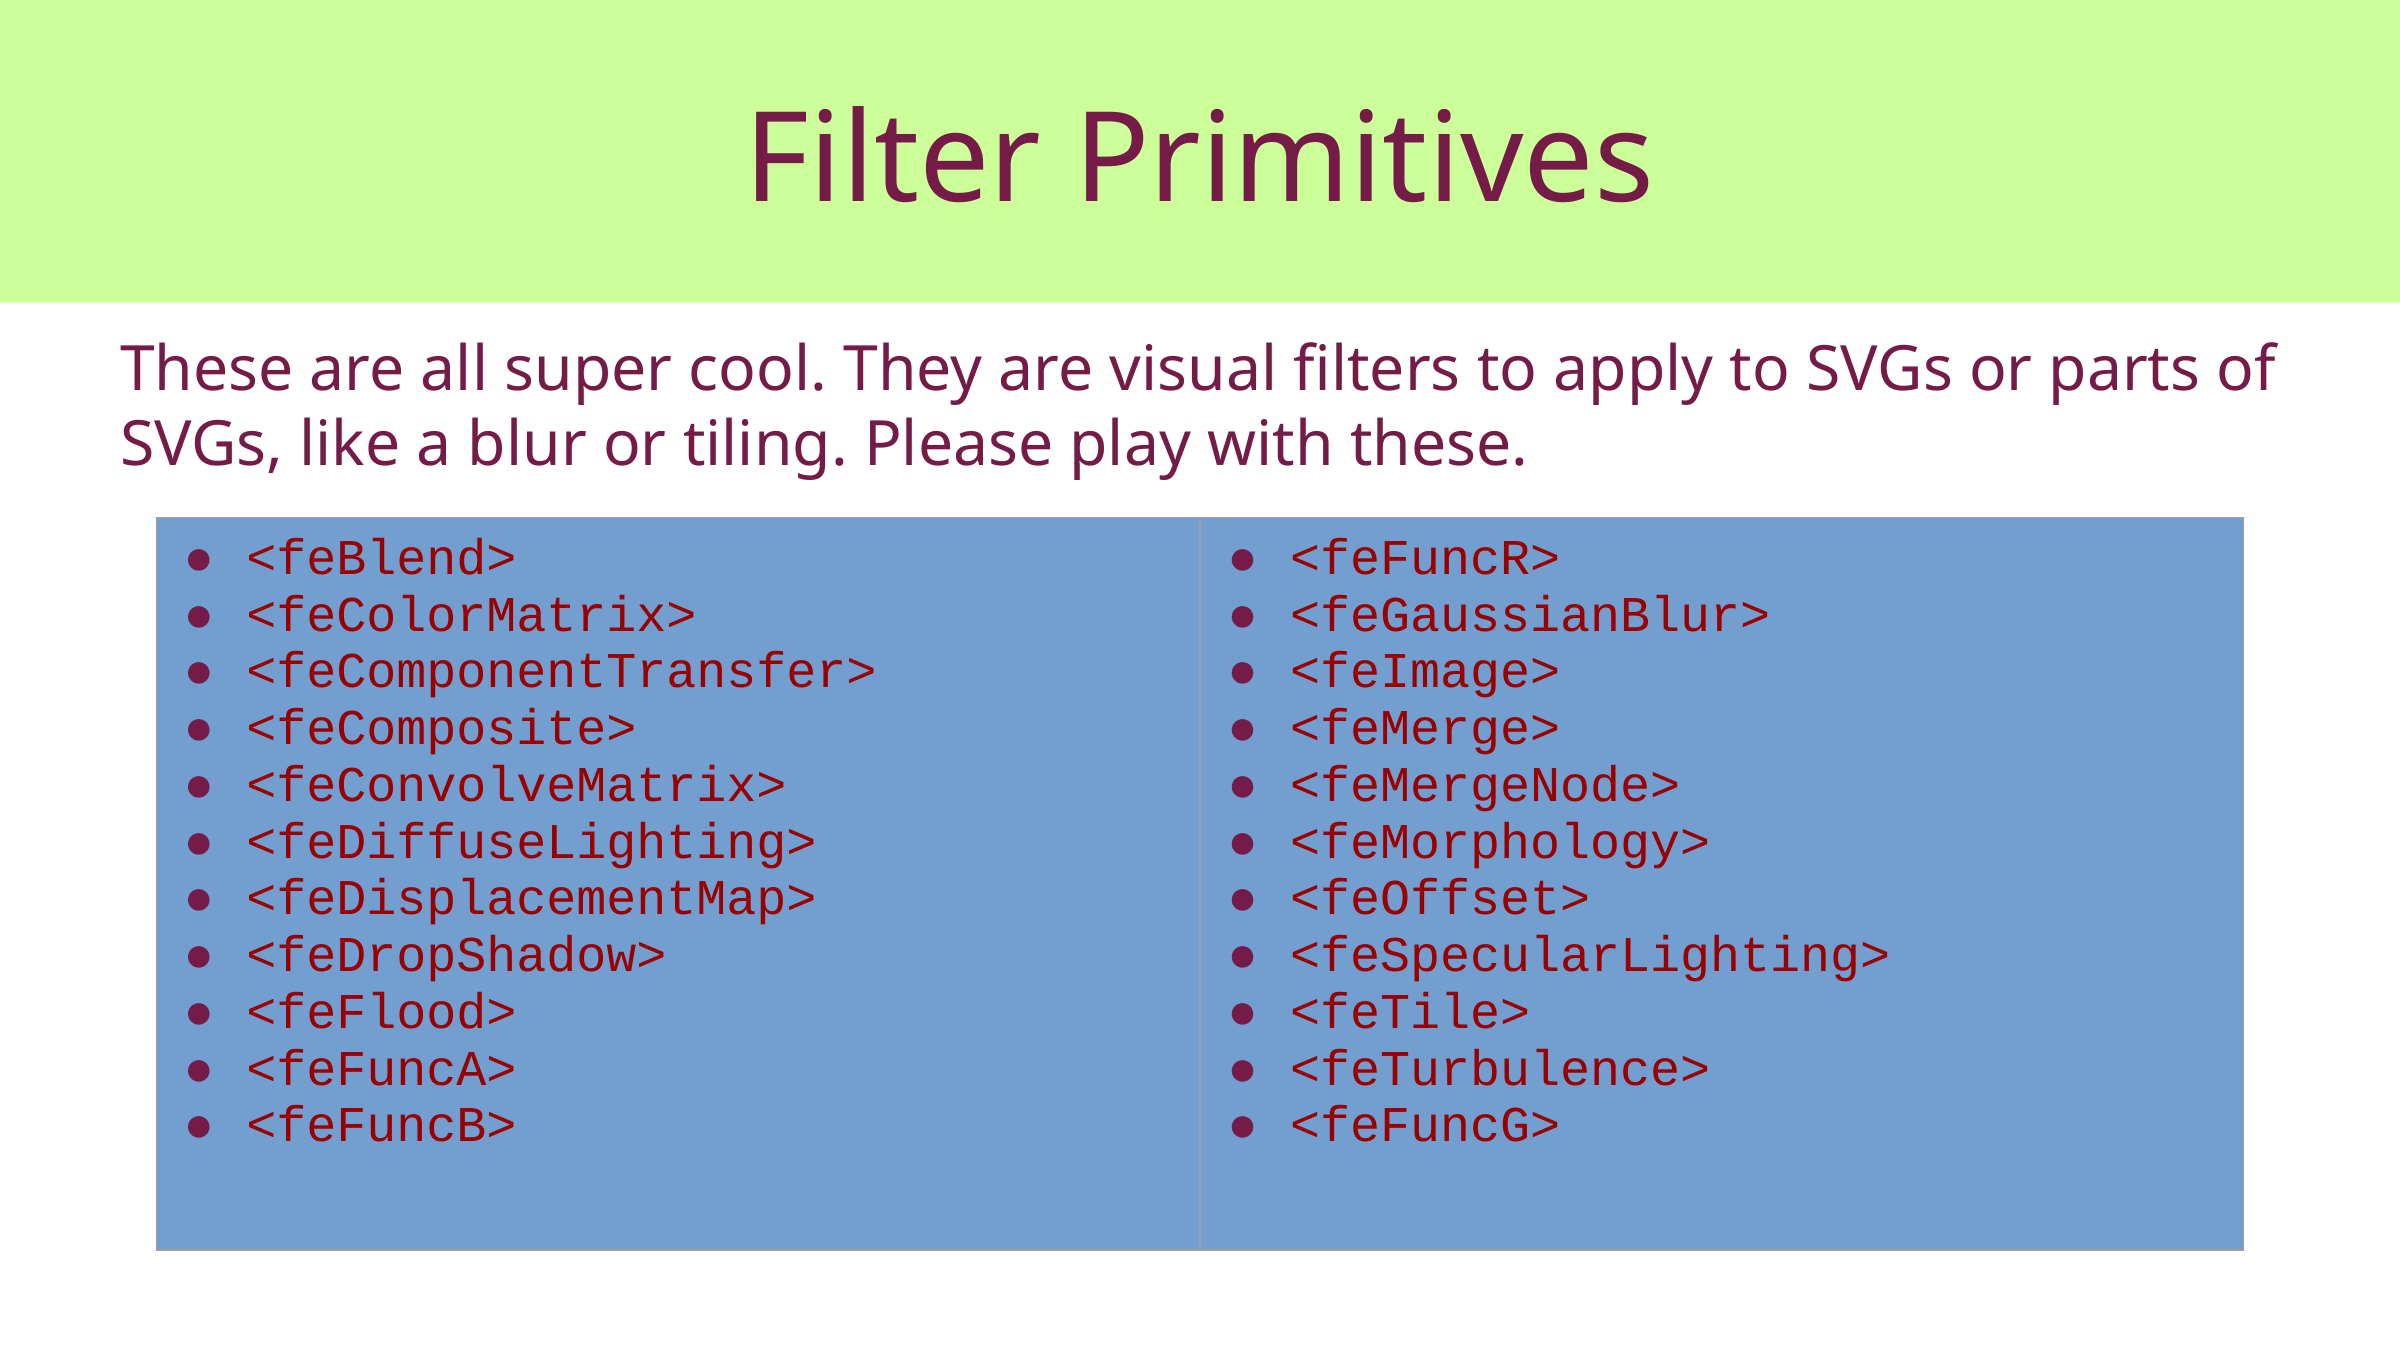

Filter Primitives
These are all super cool. They are visual filters to apply to SVGs or parts of SVGs, like a blur or tiling. Please play with these.
| <feBlend> <feColorMatrix> <feComponentTransfer> <feComposite> <feConvolveMatrix> <feDiffuseLighting> <feDisplacementMap> <feDropShadow> <feFlood> <feFuncA> <feFuncB> | <feFuncR> <feGaussianBlur> <feImage> <feMerge> <feMergeNode> <feMorphology> <feOffset> <feSpecularLighting> <feTile> <feTurbulence> <feFuncG> |
| --- | --- |